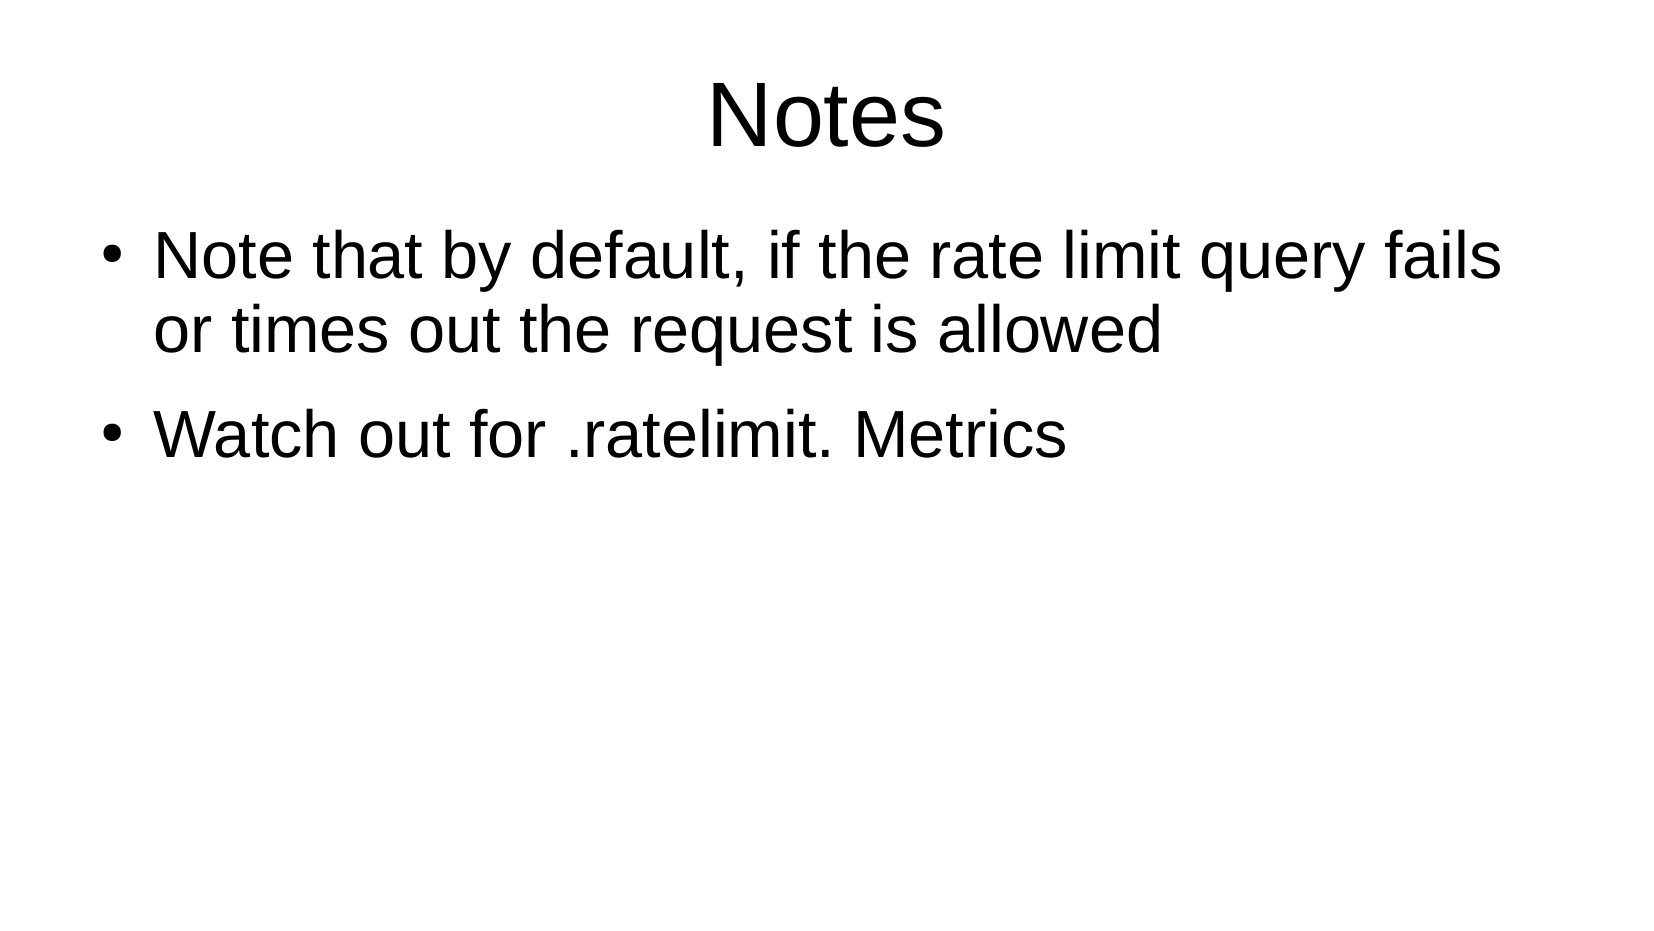

# Notes
Note that by default, if the rate limit query fails or times out the request is allowed
Watch out for .ratelimit. Metrics